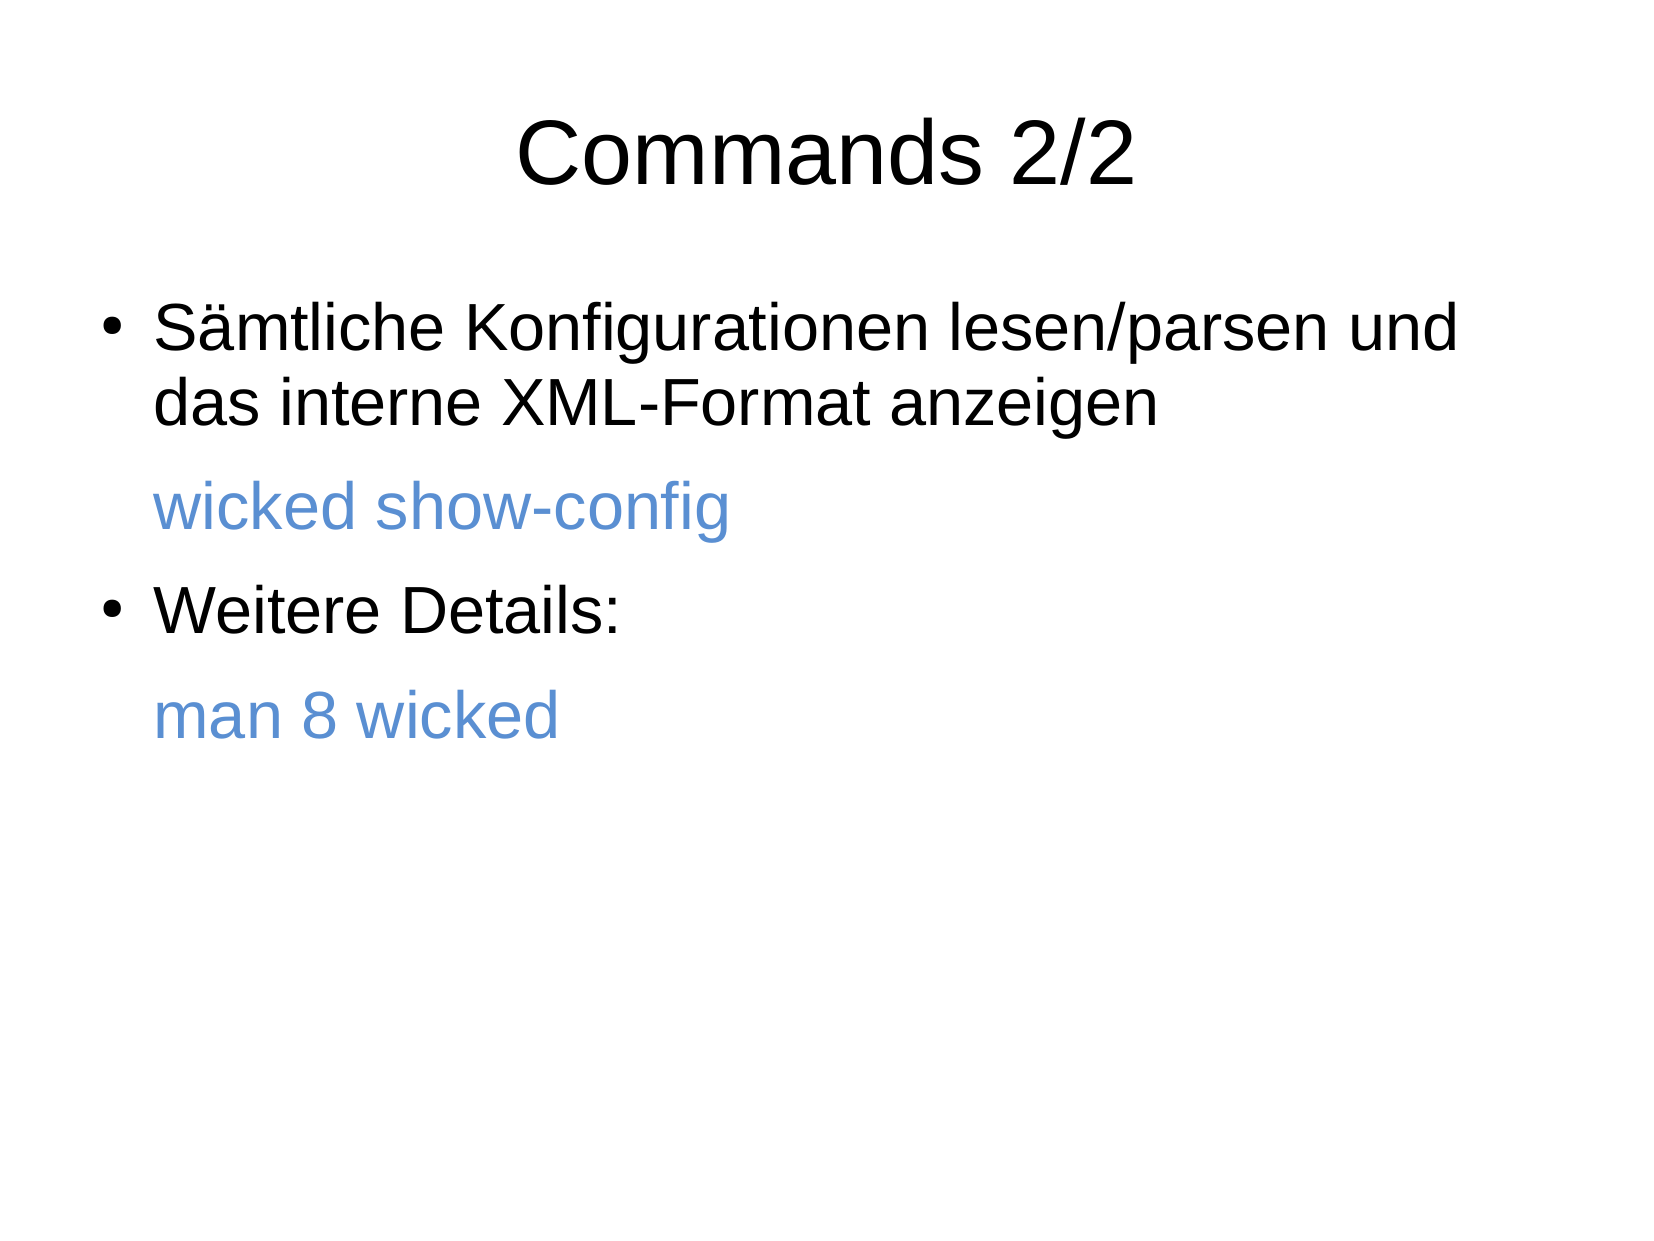

# Commands 2/2
Sämtliche Konfigurationen lesen/parsen und das interne XML-Format anzeigen
wicked show-config
Weitere Details:
man 8 wicked